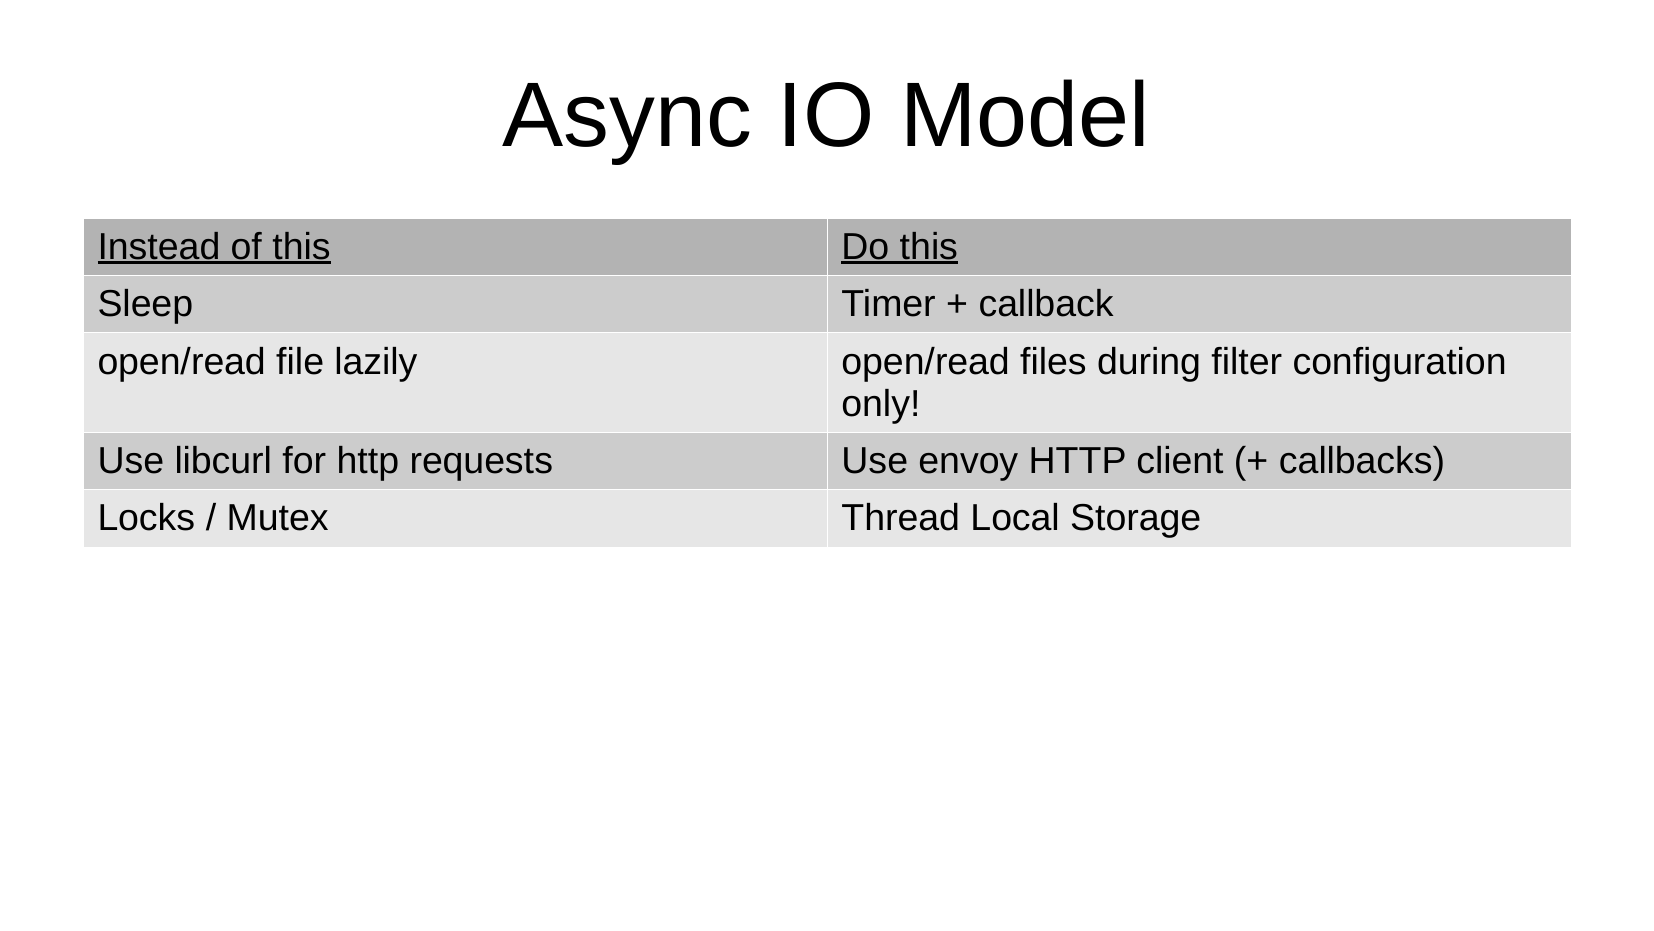

# Async IO Model
| Instead of this | Do this |
| --- | --- |
| Sleep | Timer + callback |
| open/read file lazily | open/read files during filter configuration only! |
| Use libcurl for http requests | Use envoy HTTP client (+ callbacks) |
| Locks / Mutex | Thread Local Storage |